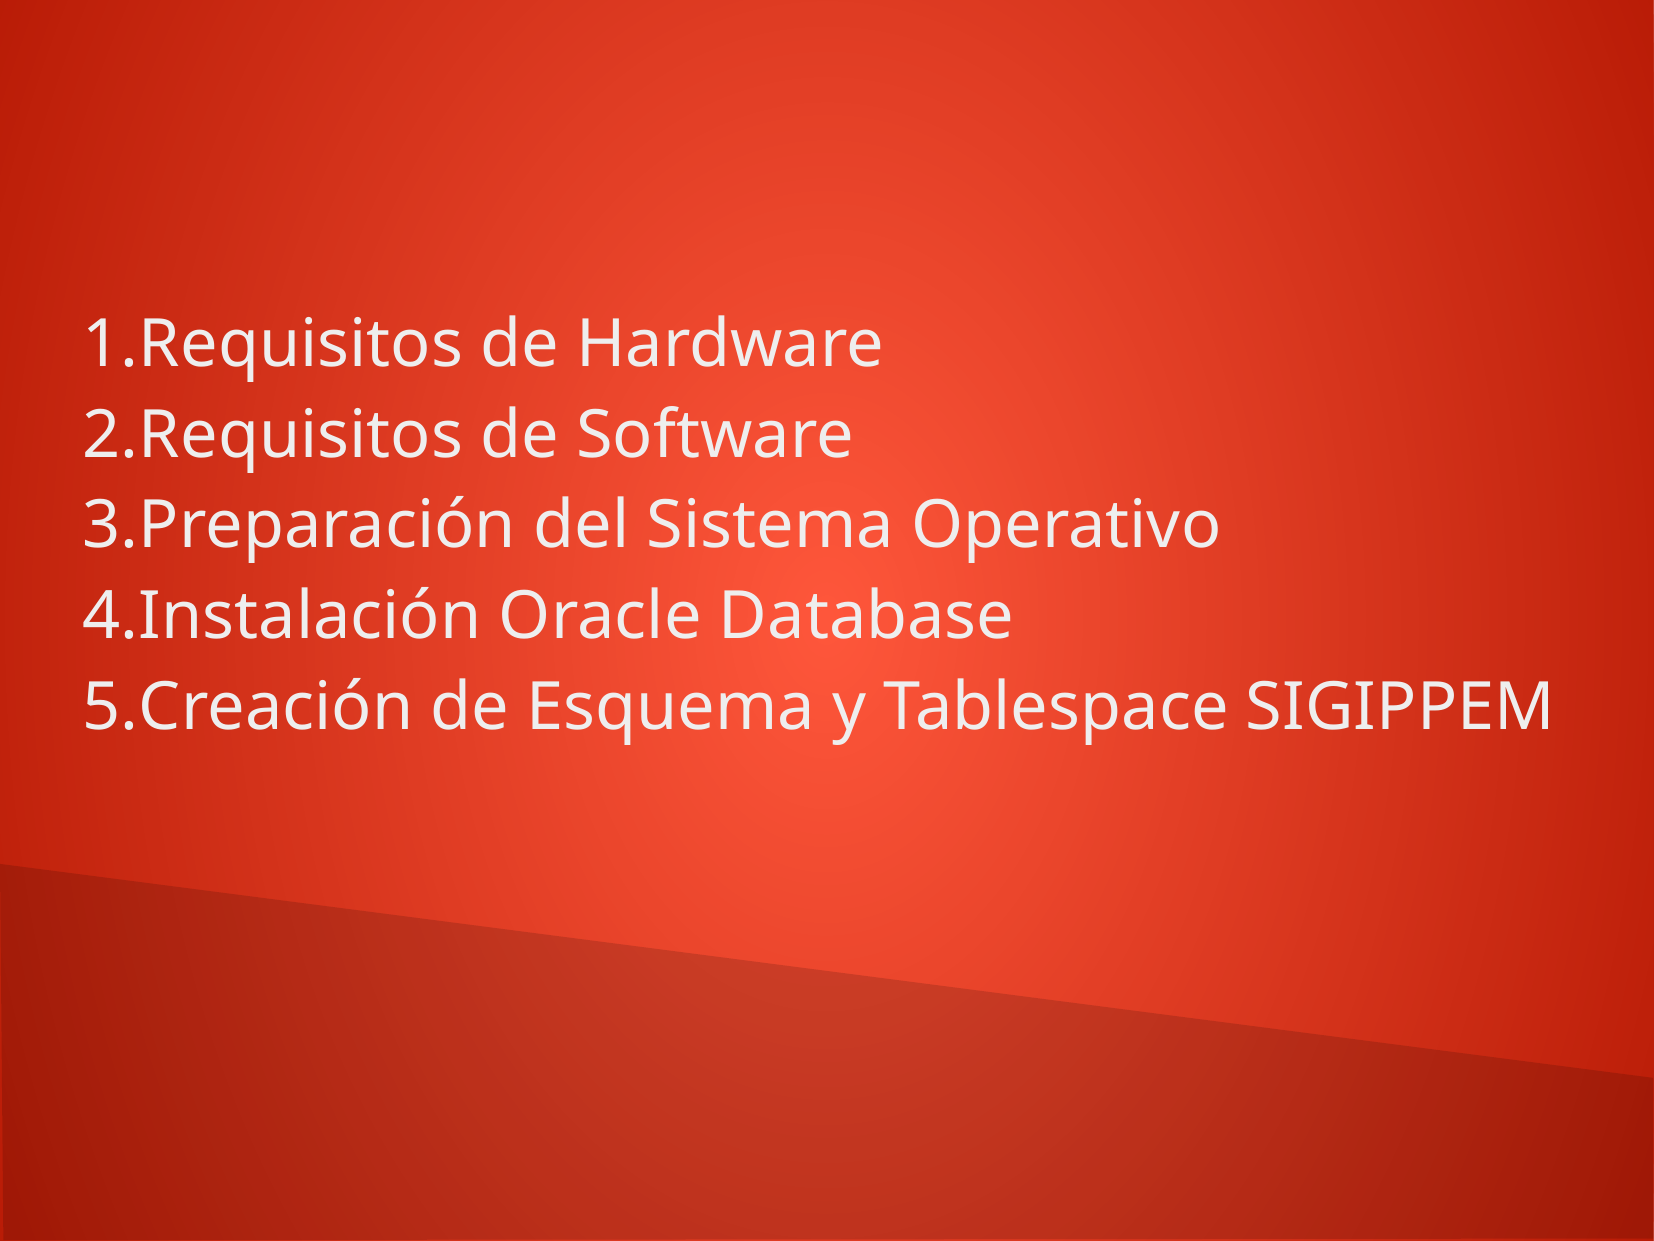

# Requisitos de Hardware
Requisitos de Software
Preparación del Sistema Operativo
Instalación Oracle Database
Creación de Esquema y Tablespace SIGIPPEM